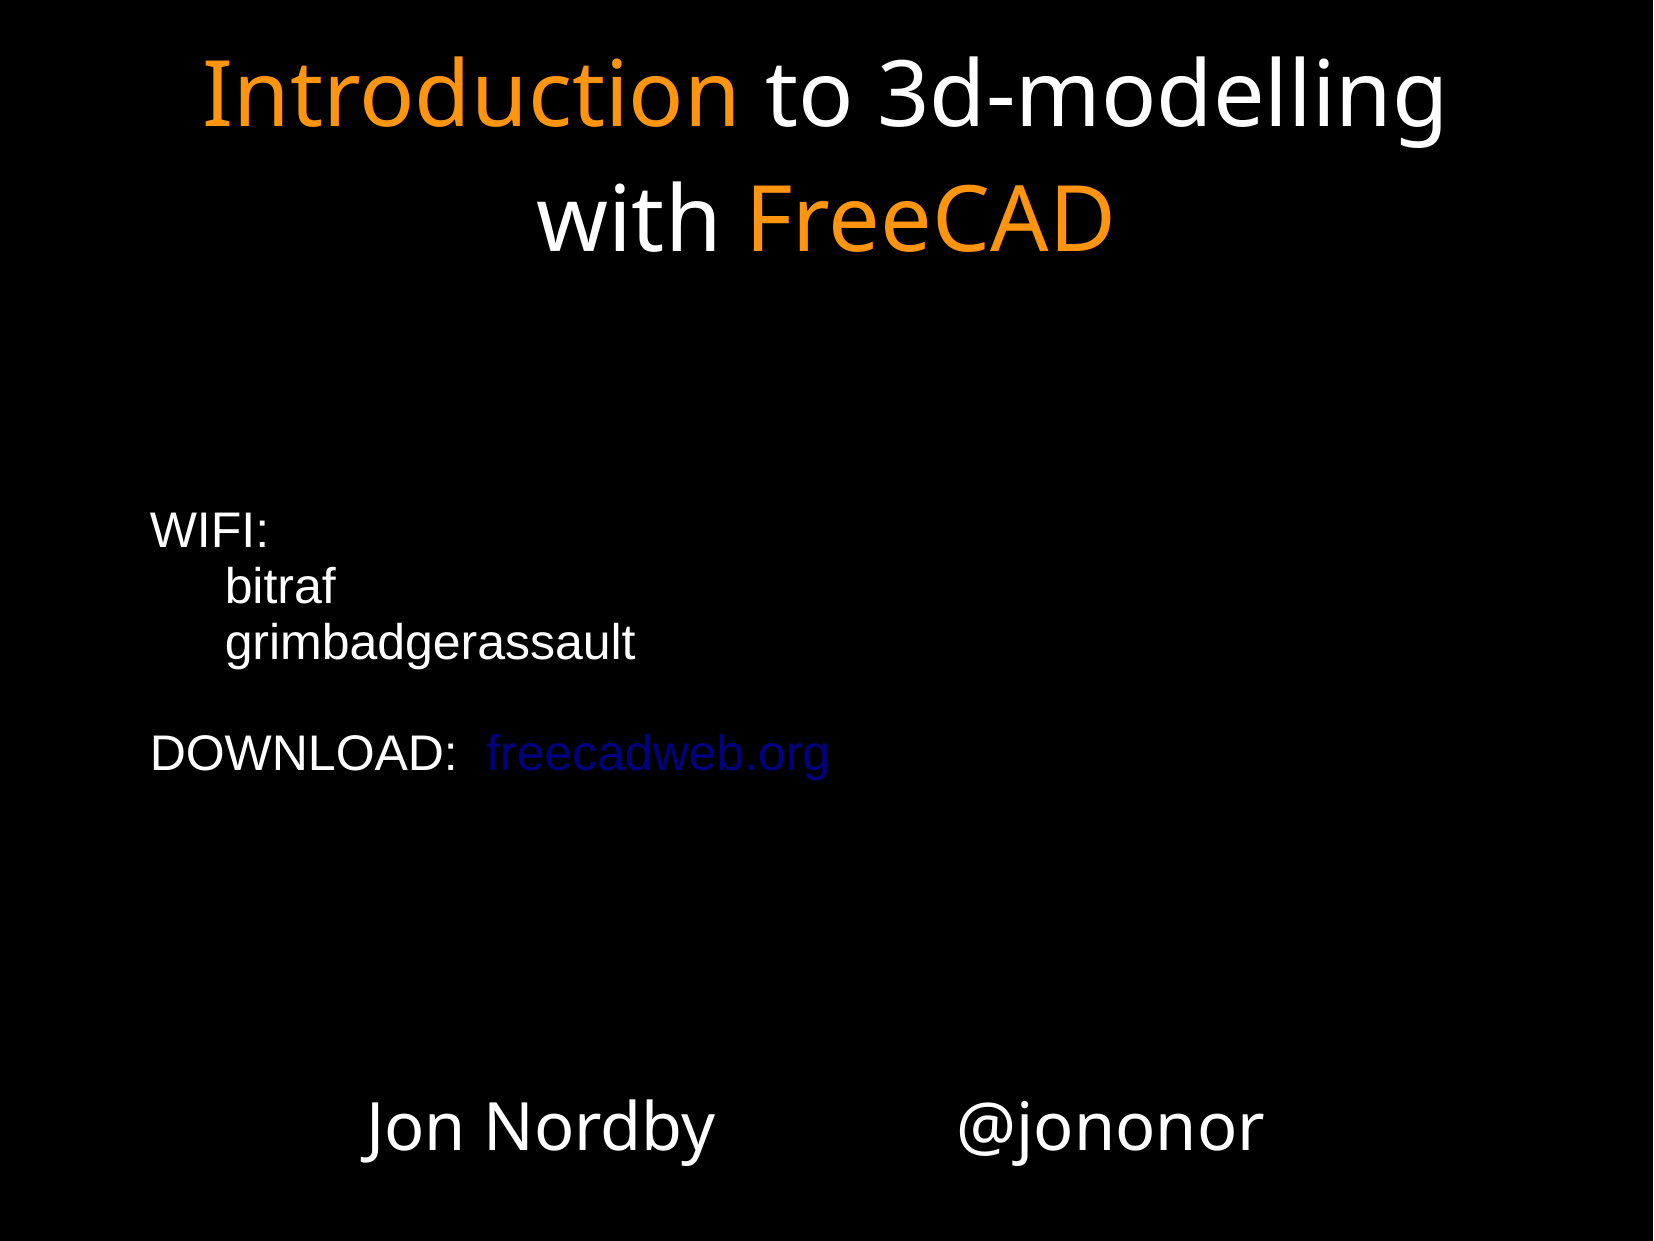

# Introduction to 3d-modelling with FreeCAD
WIFI:
	bitraf
	grimbadgerassault
DOWNLOAD: freecadweb.org
Jon Nordby @jononor